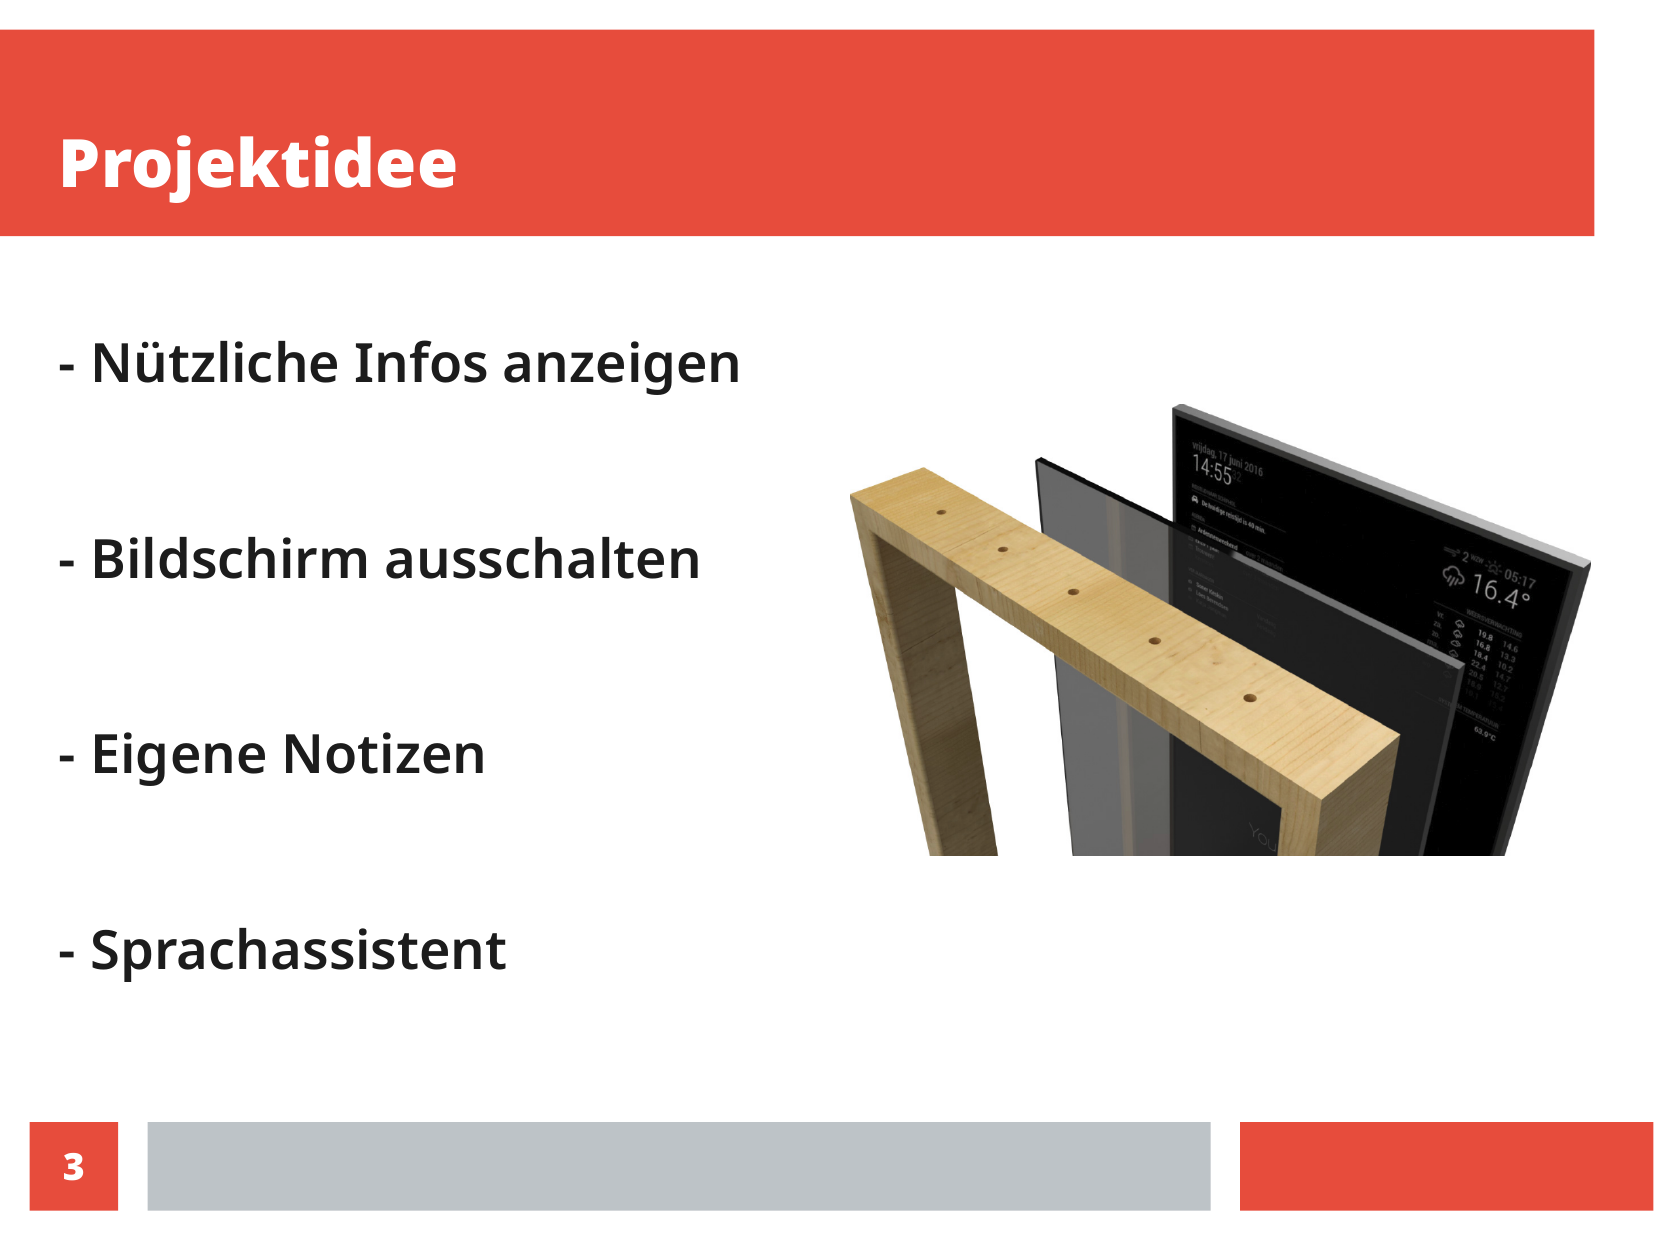

# Projektidee
- Nützliche Infos anzeigen
- Bildschirm ausschalten
- Eigene Notizen
- Sprachassistent
3